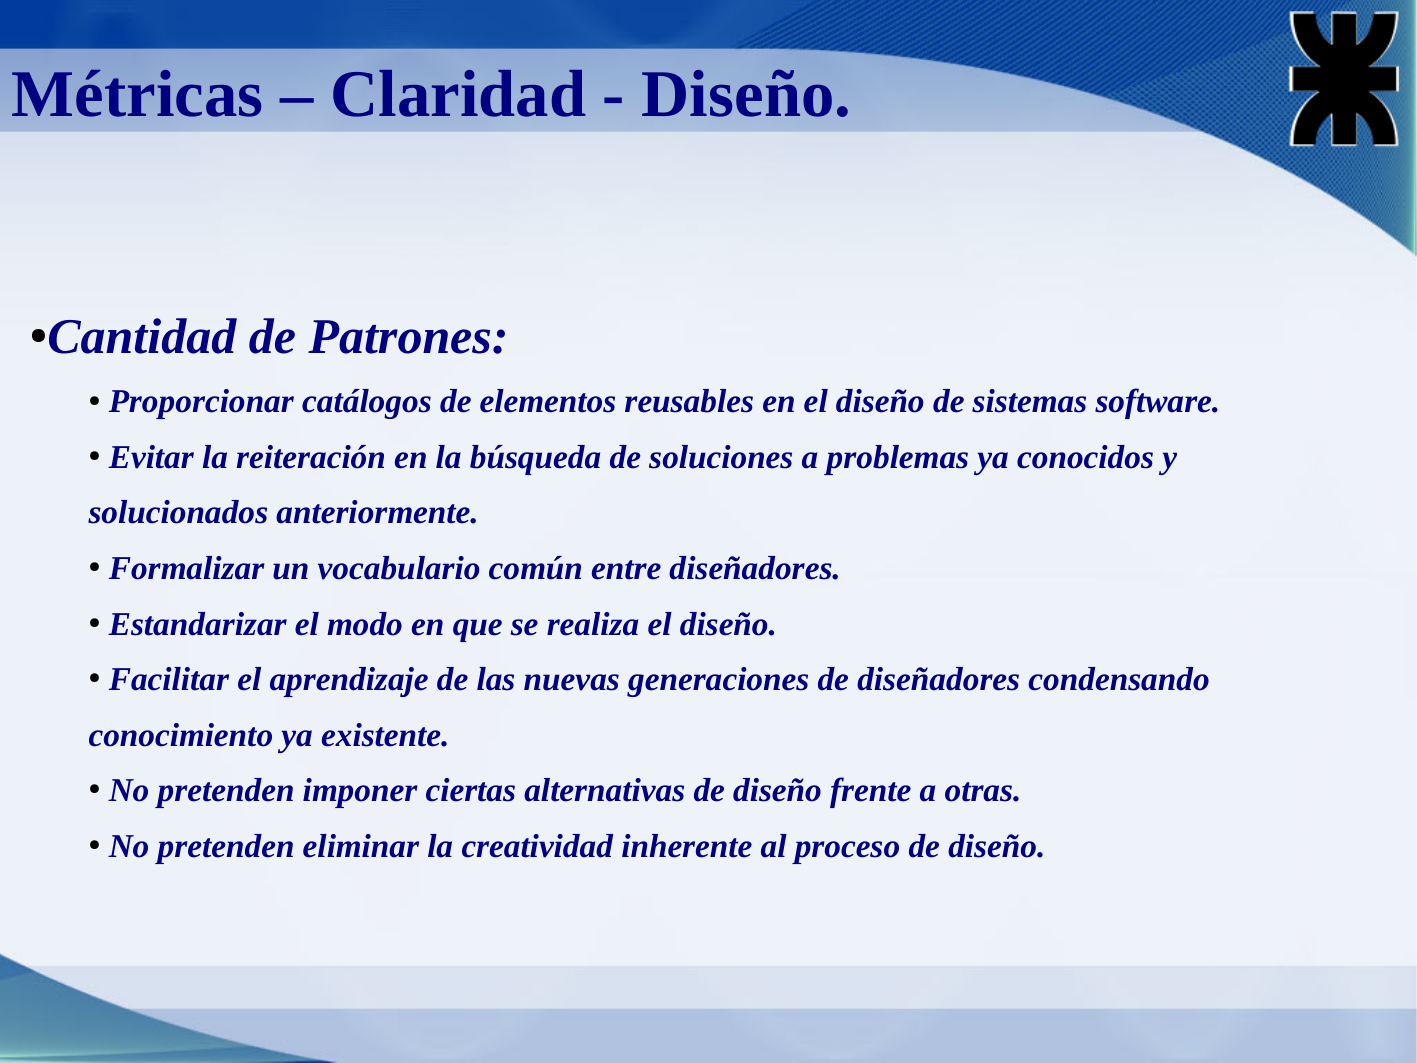

# Métricas – Claridad - Diseño.
Cantidad de Patrones:
 Proporcionar catálogos de elementos reusables en el diseño de sistemas software.
 Evitar la reiteración en la búsqueda de soluciones a problemas ya conocidos y solucionados anteriormente.
 Formalizar un vocabulario común entre diseñadores.
 Estandarizar el modo en que se realiza el diseño.
 Facilitar el aprendizaje de las nuevas generaciones de diseñadores condensando conocimiento ya existente.
 No pretenden imponer ciertas alternativas de diseño frente a otras.
 No pretenden eliminar la creatividad inherente al proceso de diseño.